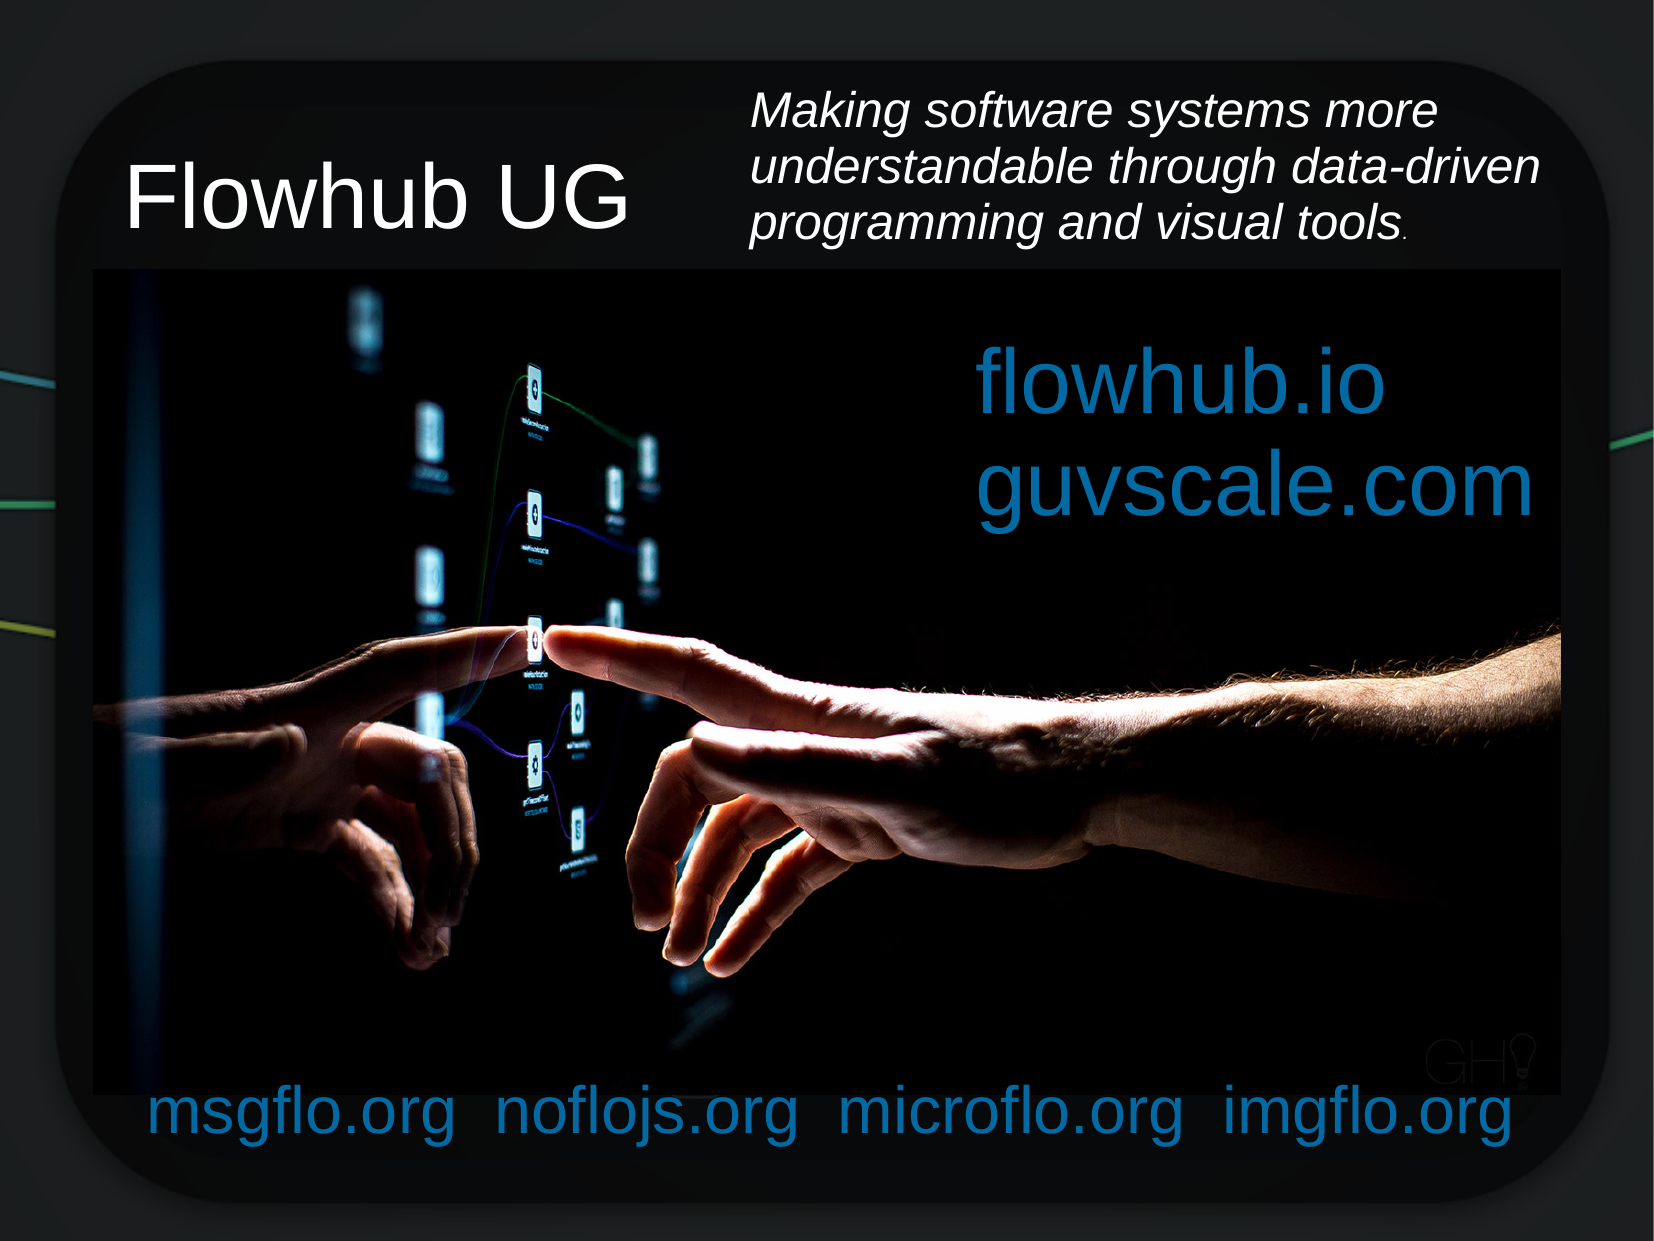

Making software systems more understandable through data-driven programming and visual tools.
# Flowhub UG
flowhub.io
guvscale.com
msgflo.org noflojs.org microflo.org imgflo.org